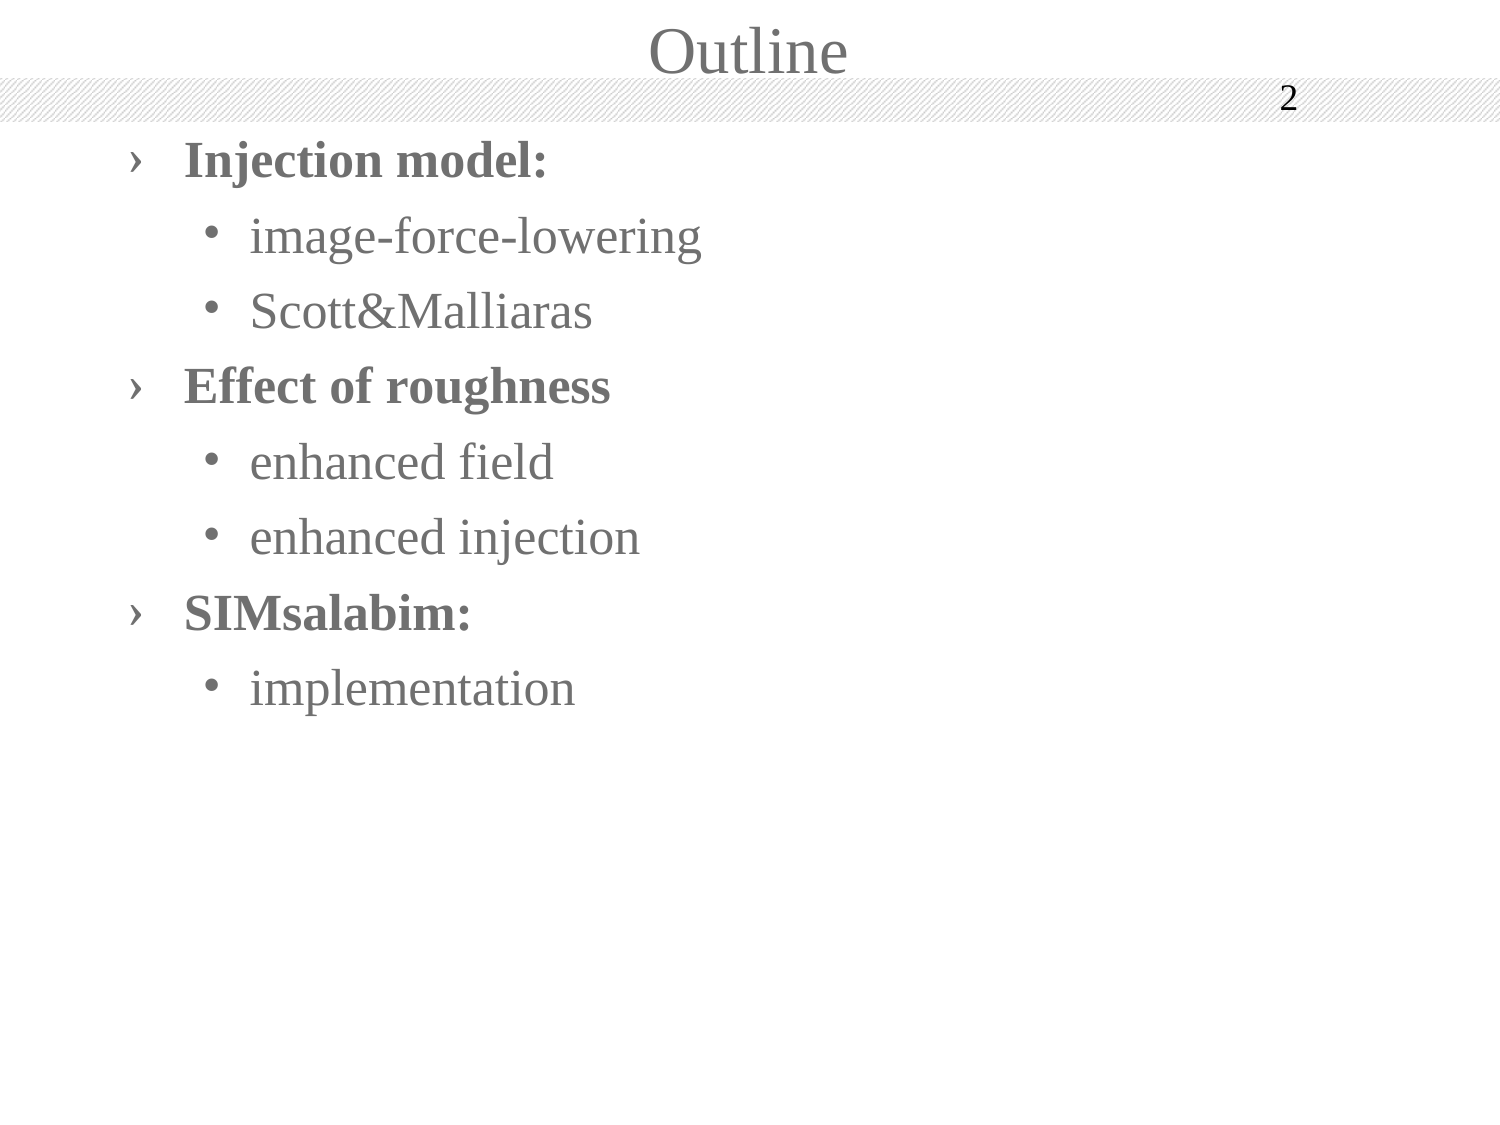

# Outline
2
Injection model:
image-force-lowering
Scott&Malliaras
Effect of roughness
enhanced field
enhanced injection
SIMsalabim:
implementation
7-2-11